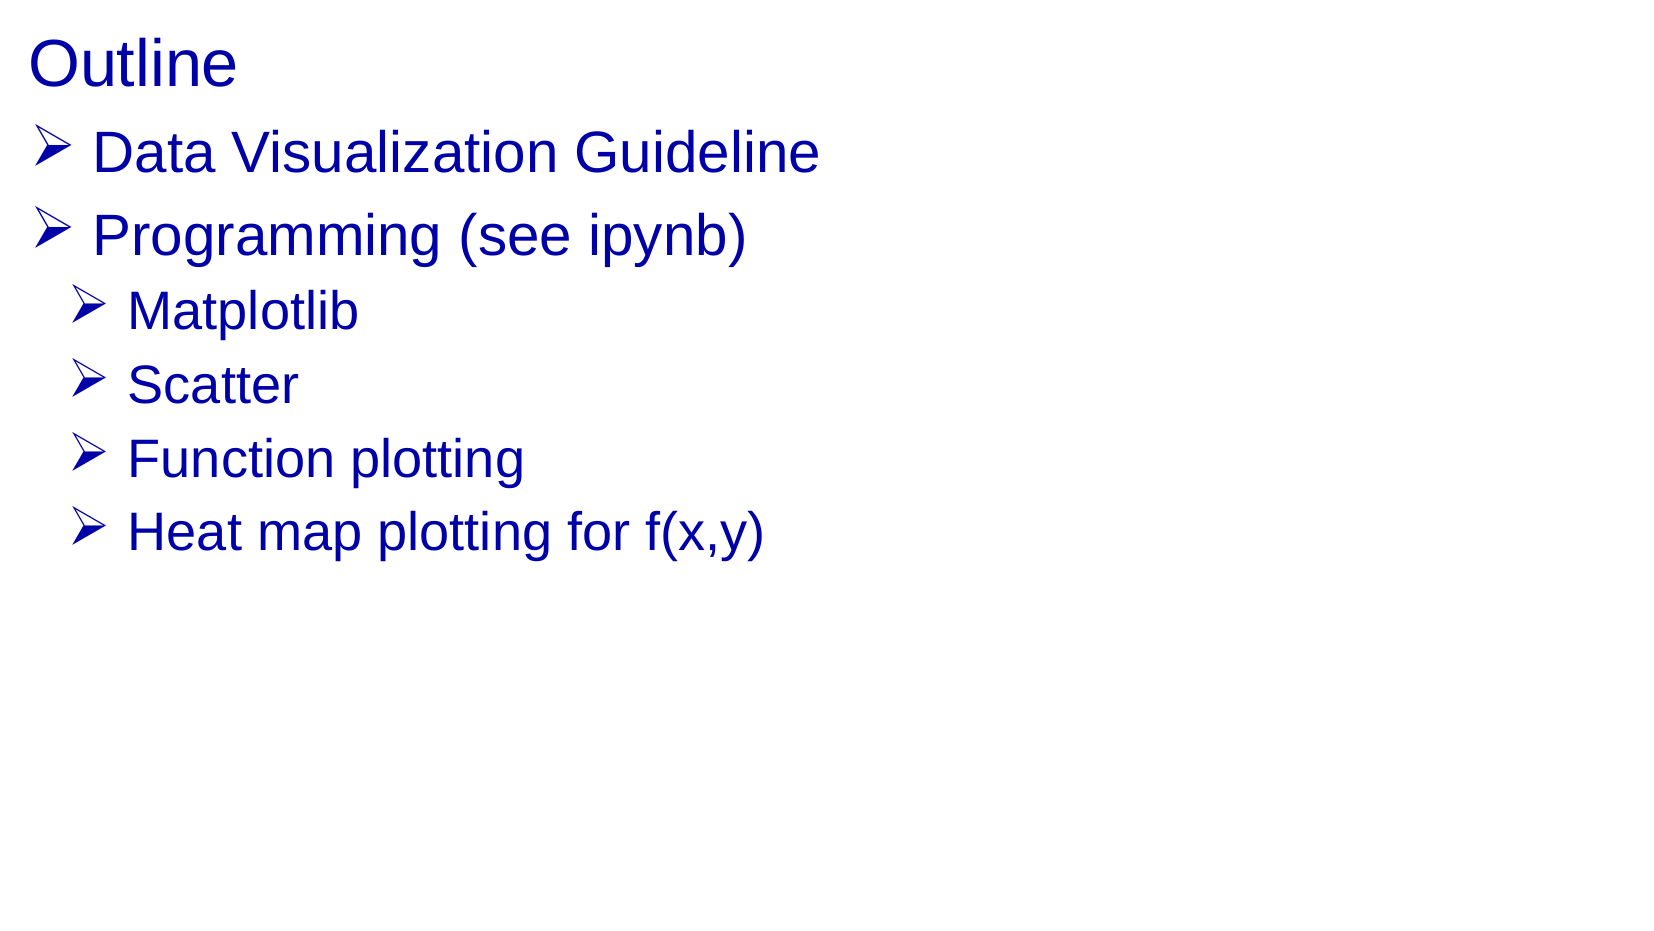

# Outline
 Data Visualization Guideline
 Programming (see ipynb)
Matplotlib
Scatter
Function plotting
Heat map plotting for f(x,y)